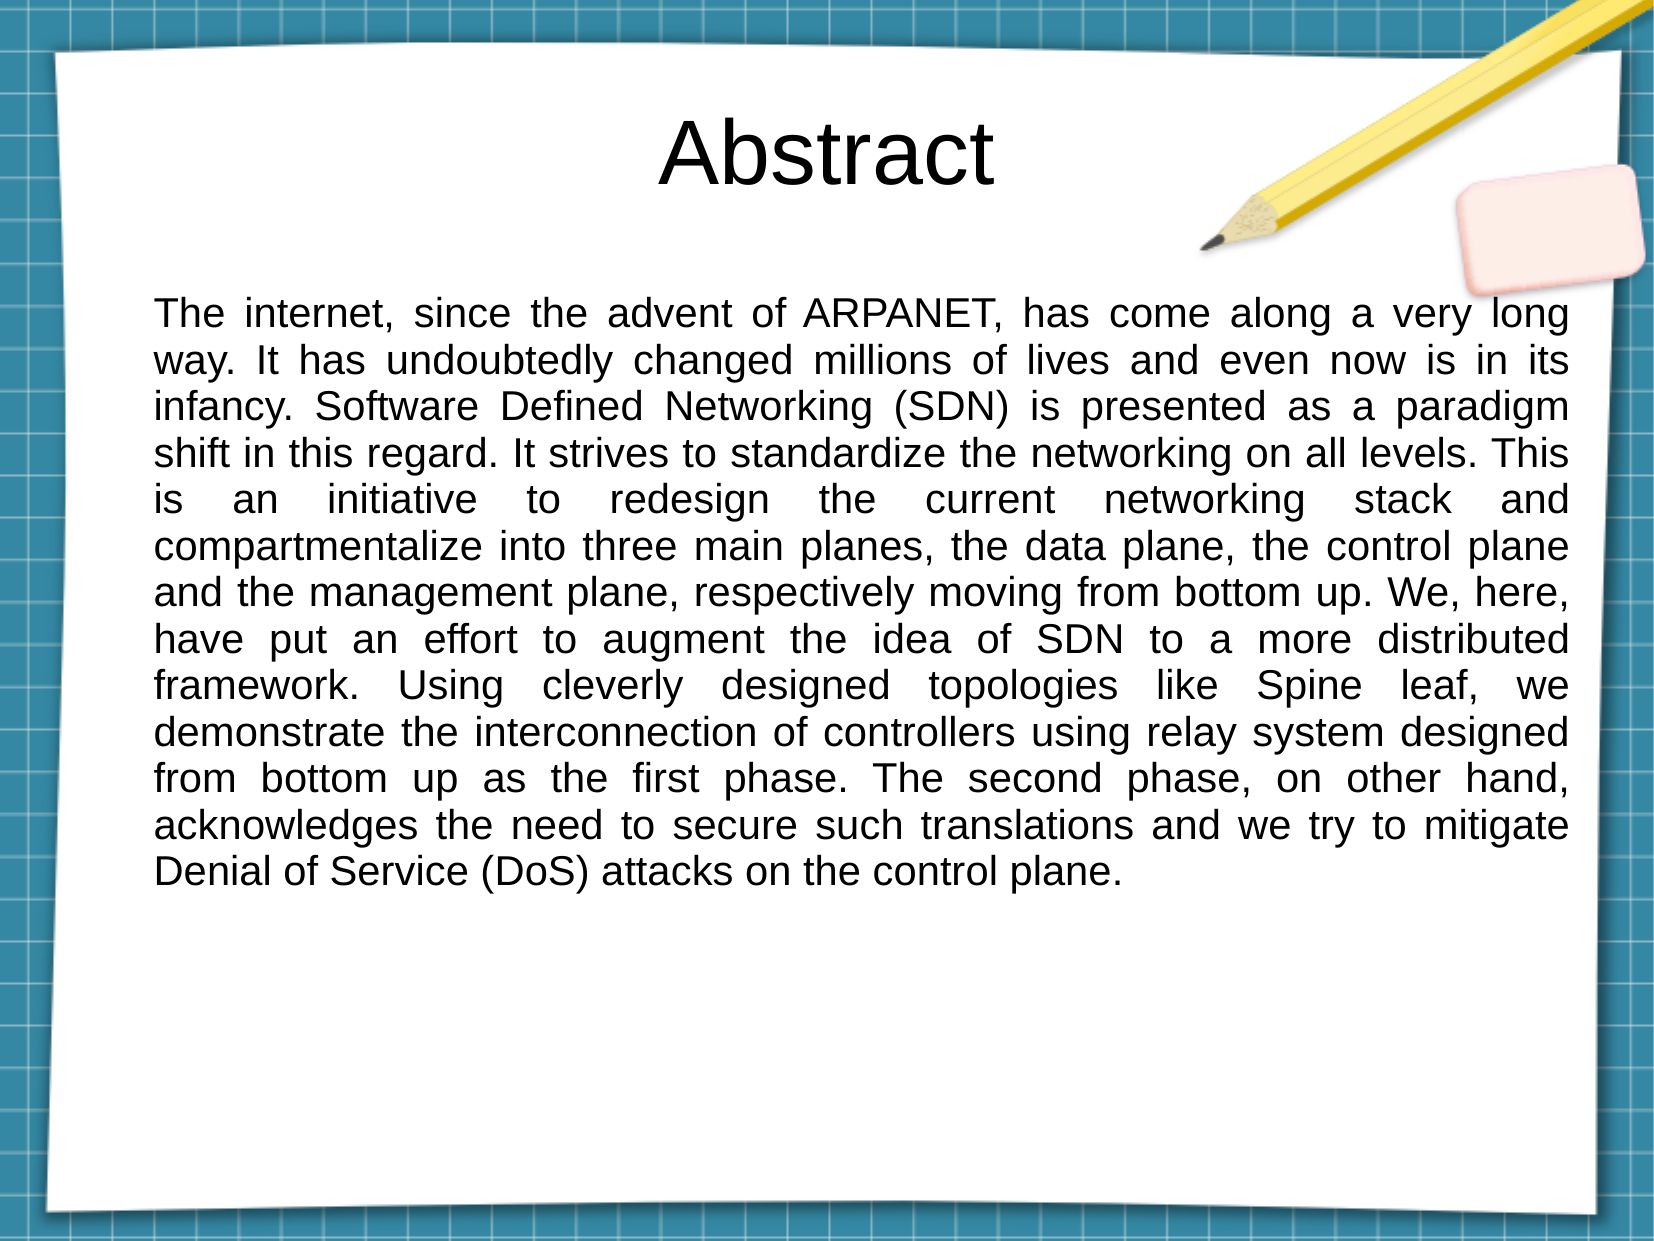

# Abstract
The internet, since the advent of ARPANET, has come along a very long way. It has undoubtedly changed millions of lives and even now is in its infancy. Software Defined Networking (SDN) is presented as a paradigm shift in this regard. It strives to standardize the networking on all levels. This is an initiative to redesign the current networking stack and compartmentalize into three main planes, the data plane, the control plane and the management plane, respectively moving from bottom up. We, here, have put an effort to augment the idea of SDN to a more distributed framework. Using cleverly designed topologies like Spine leaf, we demonstrate the interconnection of controllers using relay system designed from bottom up as the first phase. The second phase, on other hand, acknowledges the need to secure such translations and we try to mitigate Denial of Service (DoS) attacks on the control plane.